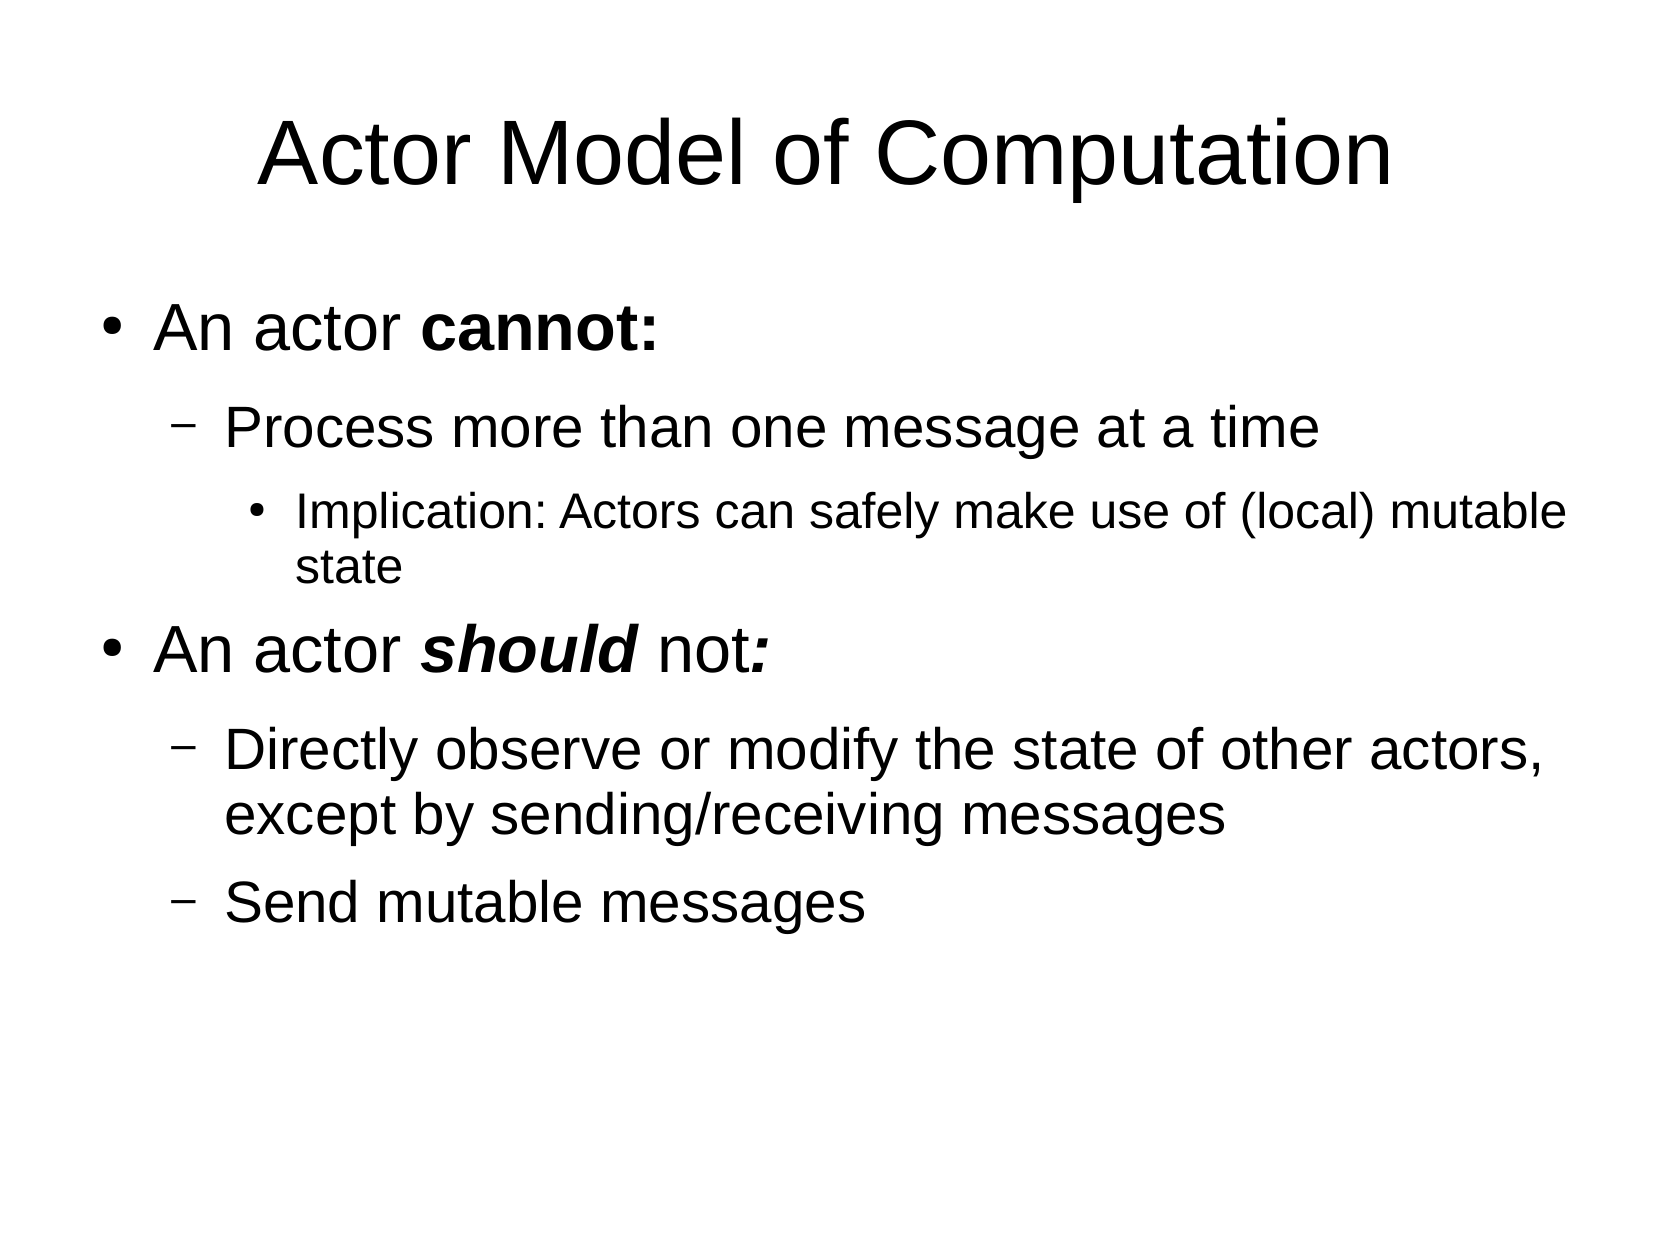

# Actor Model of Computation
An actor cannot:
Process more than one message at a time
Implication: Actors can safely make use of (local) mutable state
An actor should not:
Directly observe or modify the state of other actors, except by sending/receiving messages
Send mutable messages